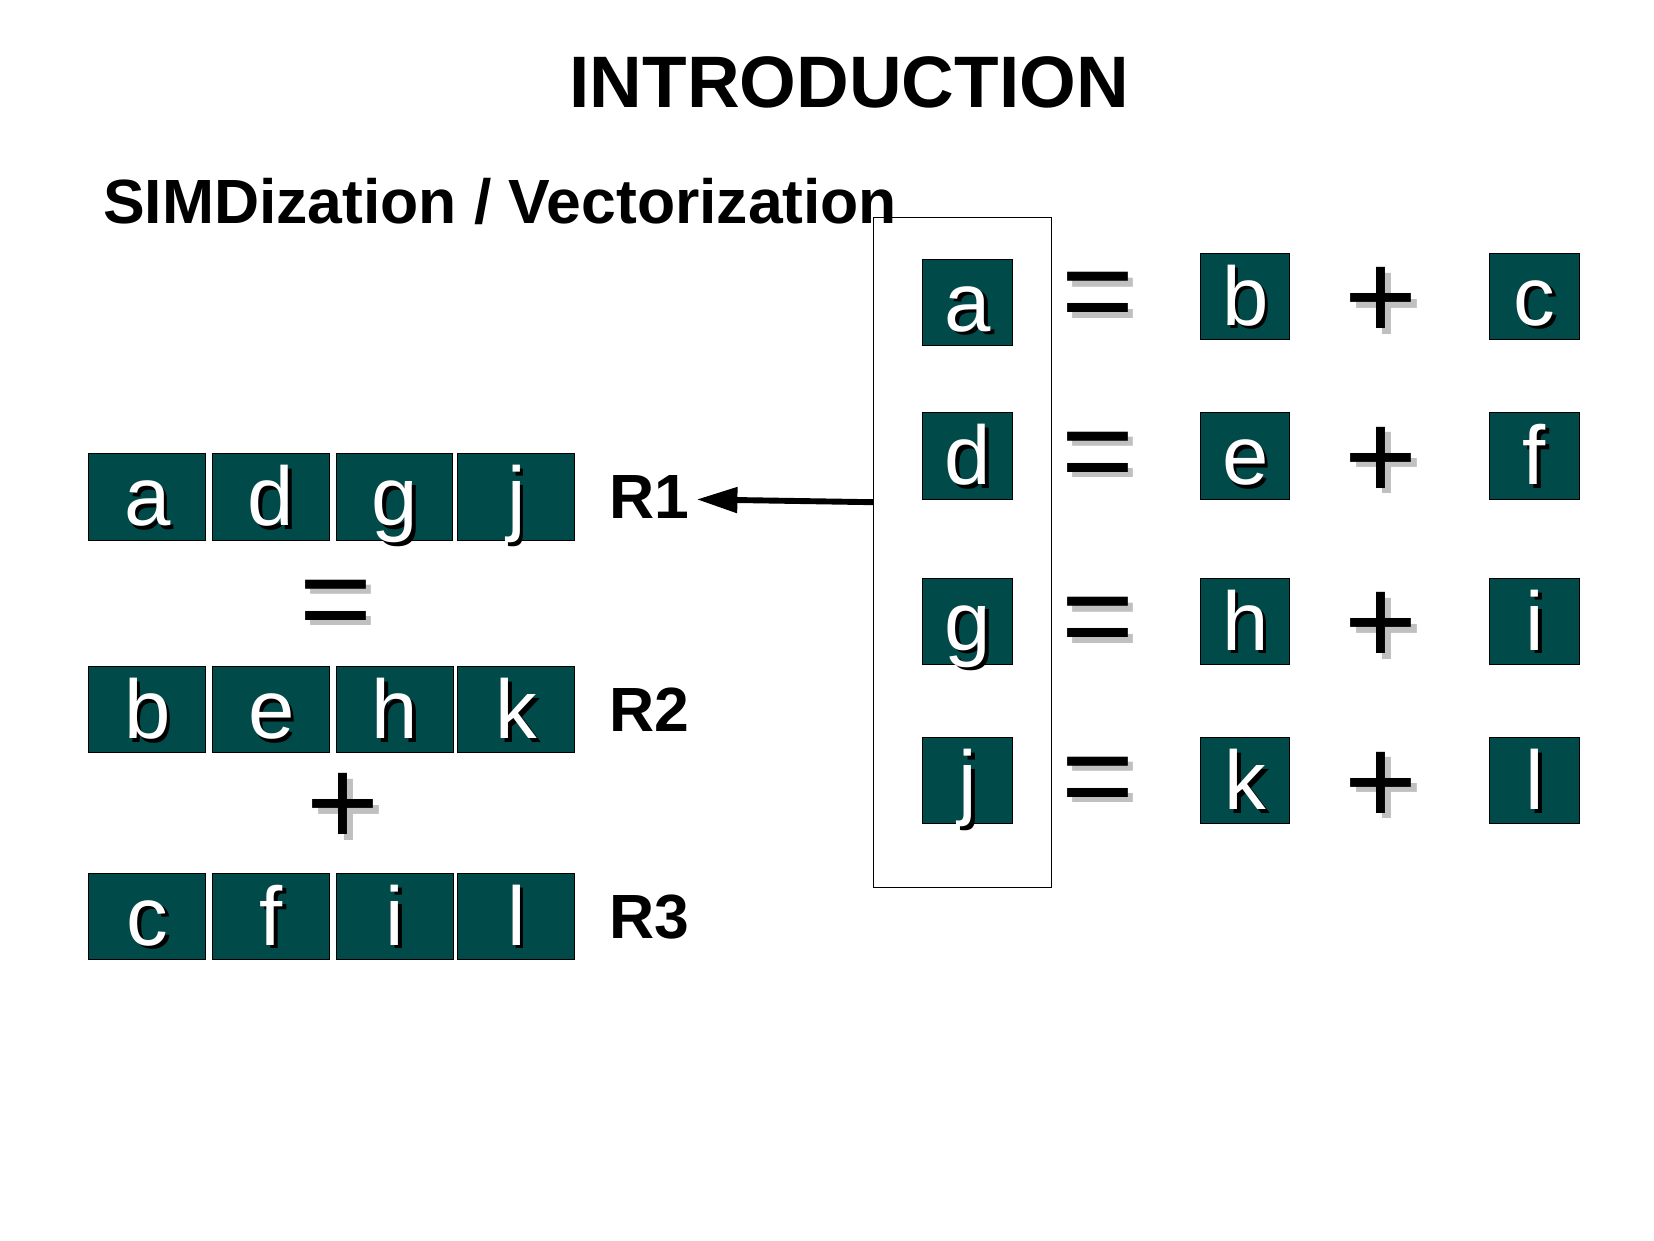

INTRODUCTION
SIMDization / Vectorization
=
b
+
c
a
=
d
e
+
f
a
d
g
j
R1
=
=
g
h
+
i
b
e
h
k
R2
=
j
k
+
l
+
c
f
i
l
R3